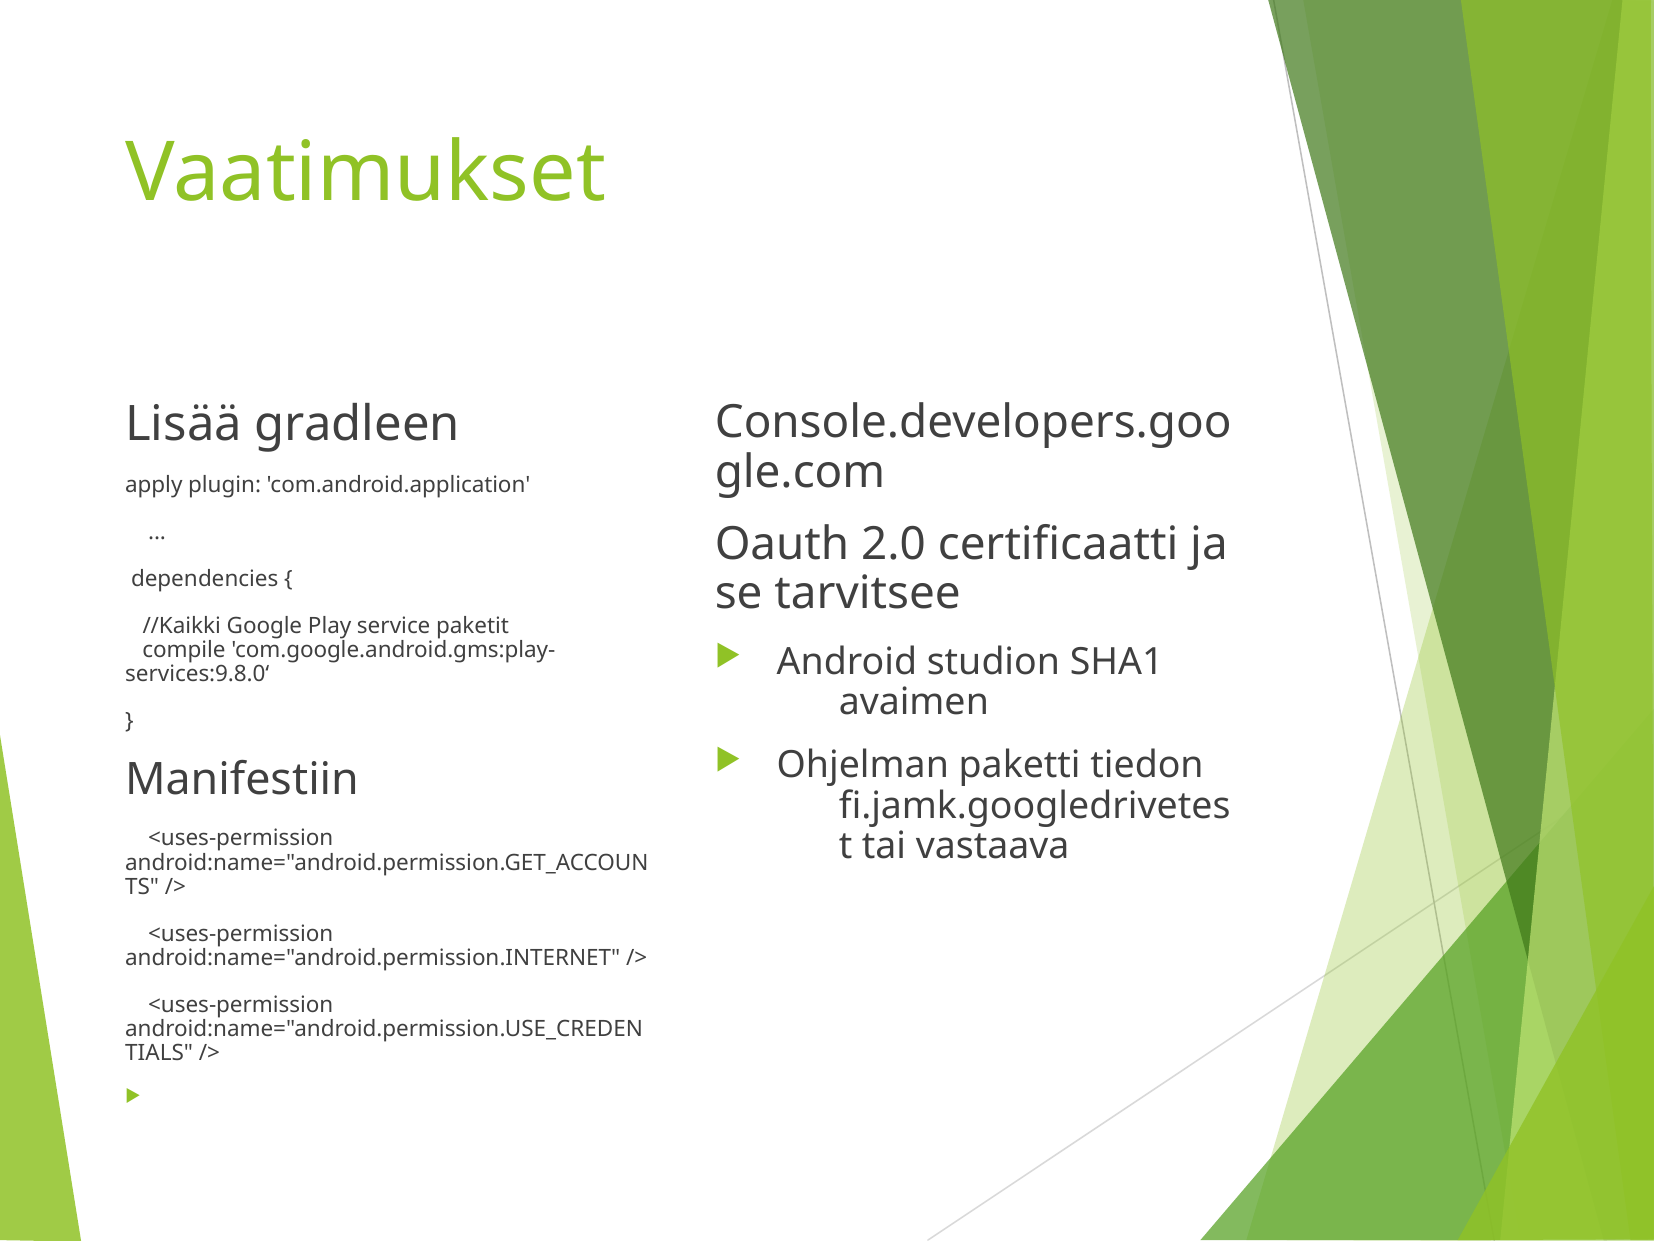

# Vaatimukset
Lisää gradleen
apply plugin: 'com.android.application'
    ...
 dependencies {
  //Kaikki Google Play service paketit
 compile 'com.google.android.gms:play-services:9.8.0‘
}
Manifestiin
 <uses-permission android:name="android.permission.GET_ACCOUNTS" />
 <uses-permission android:name="android.permission.INTERNET" />
 <uses-permission android:name="android.permission.USE_CREDENTIALS" />
Console.developers.google.com
Oauth 2.0 certificaatti ja se tarvitsee
Android studion SHA1 avaimen
Ohjelman paketti tiedon fi.jamk.googledrivetest tai vastaava